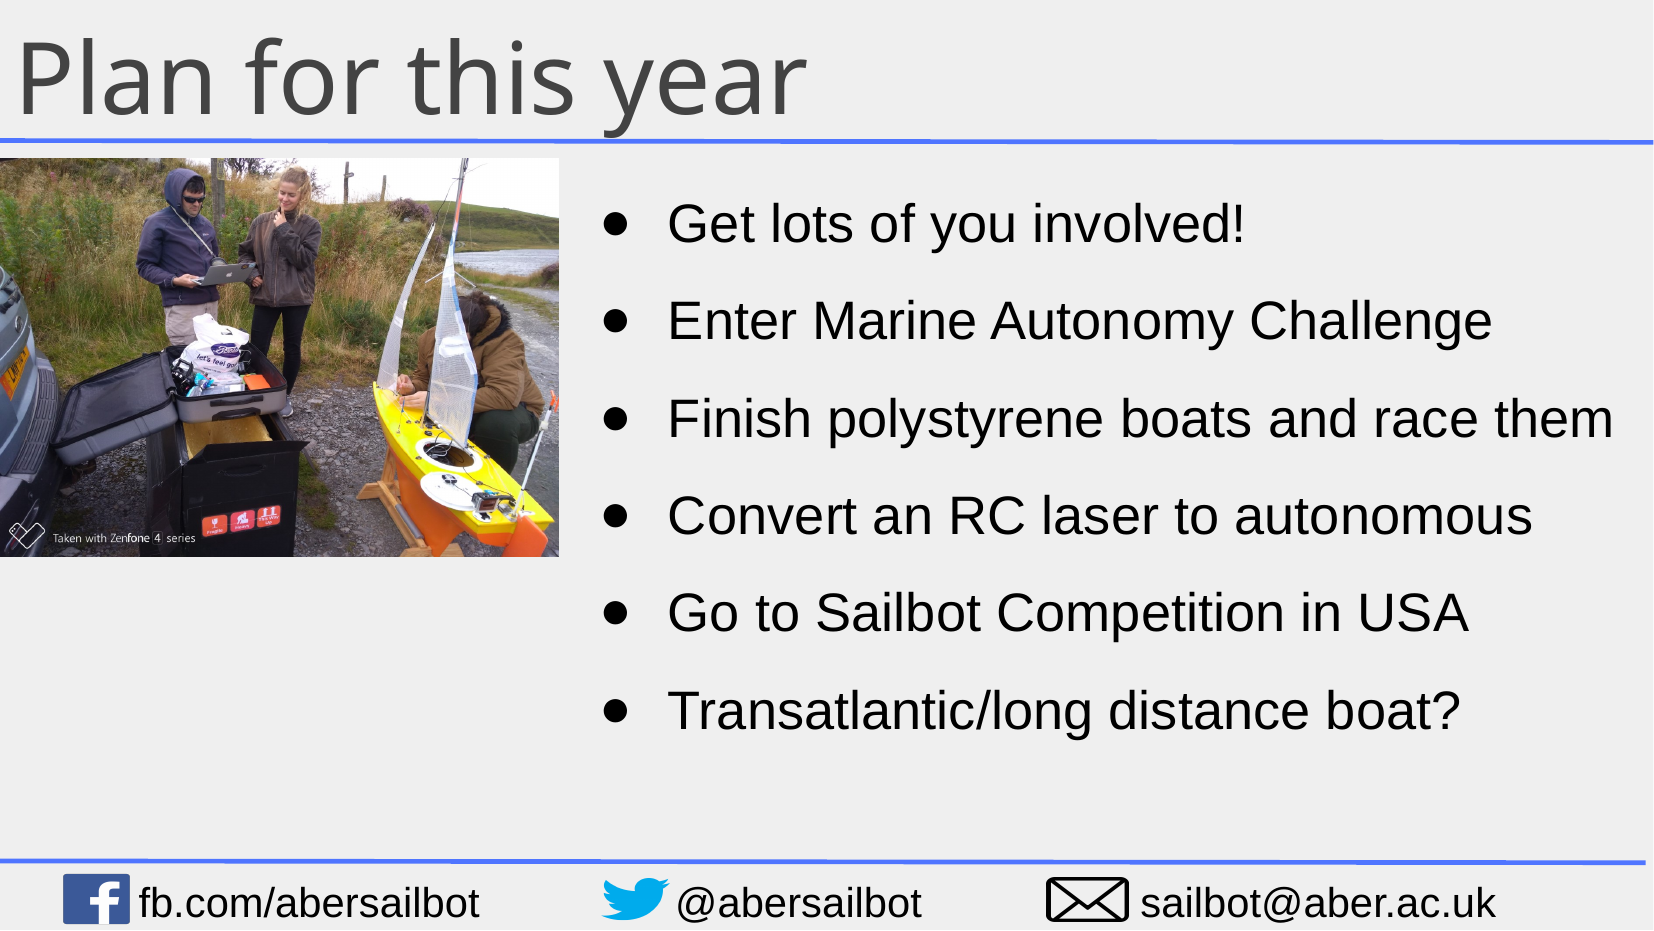

Plan for this year
Get lots of you involved!
Enter Marine Autonomy Challenge
Finish polystyrene boats and race them
Convert an RC laser to autonomous
Go to Sailbot Competition in USA
Transatlantic/long distance boat?
fb.com/abersailbot @abersailbot sailbot@aber.ac.uk